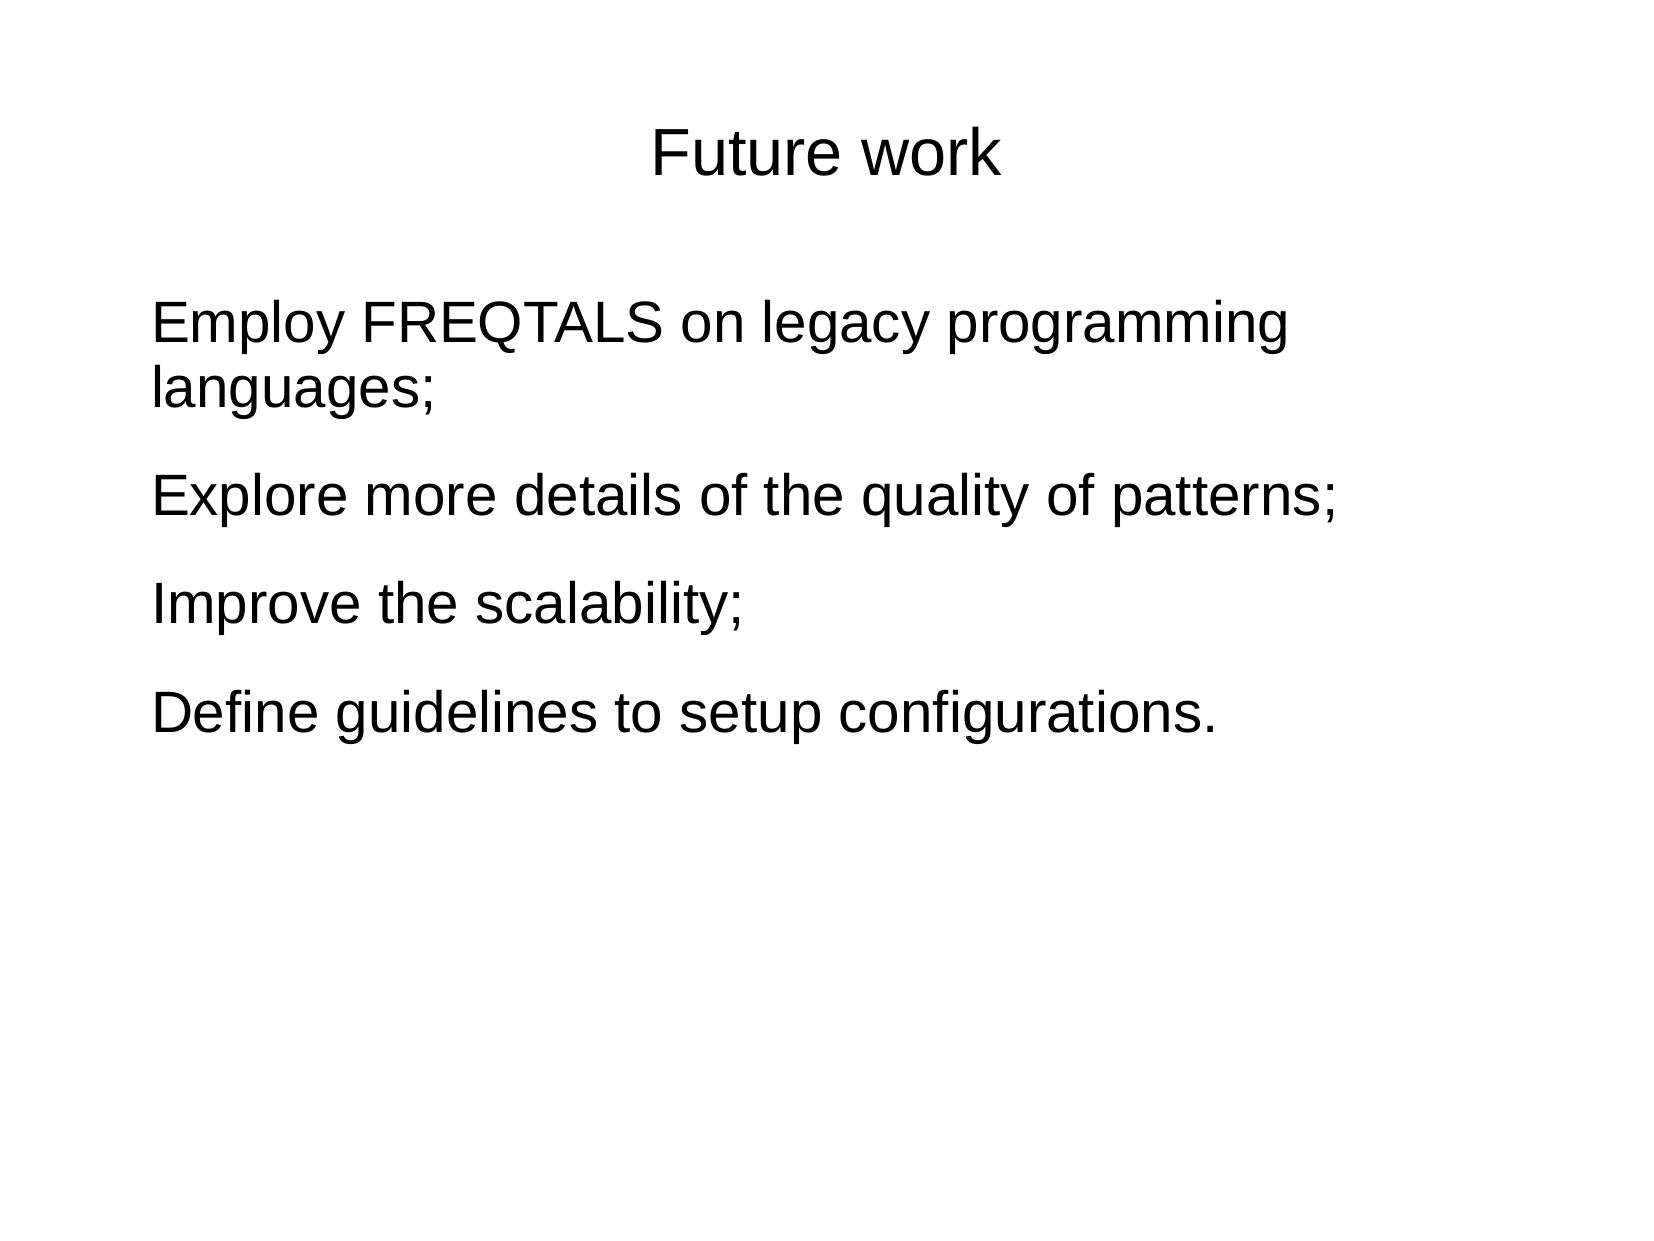

# Future work
Employ FREQTALS on legacy programming languages;
Explore more details of the quality of patterns;
Improve the scalability;
Define guidelines to setup configurations.
25